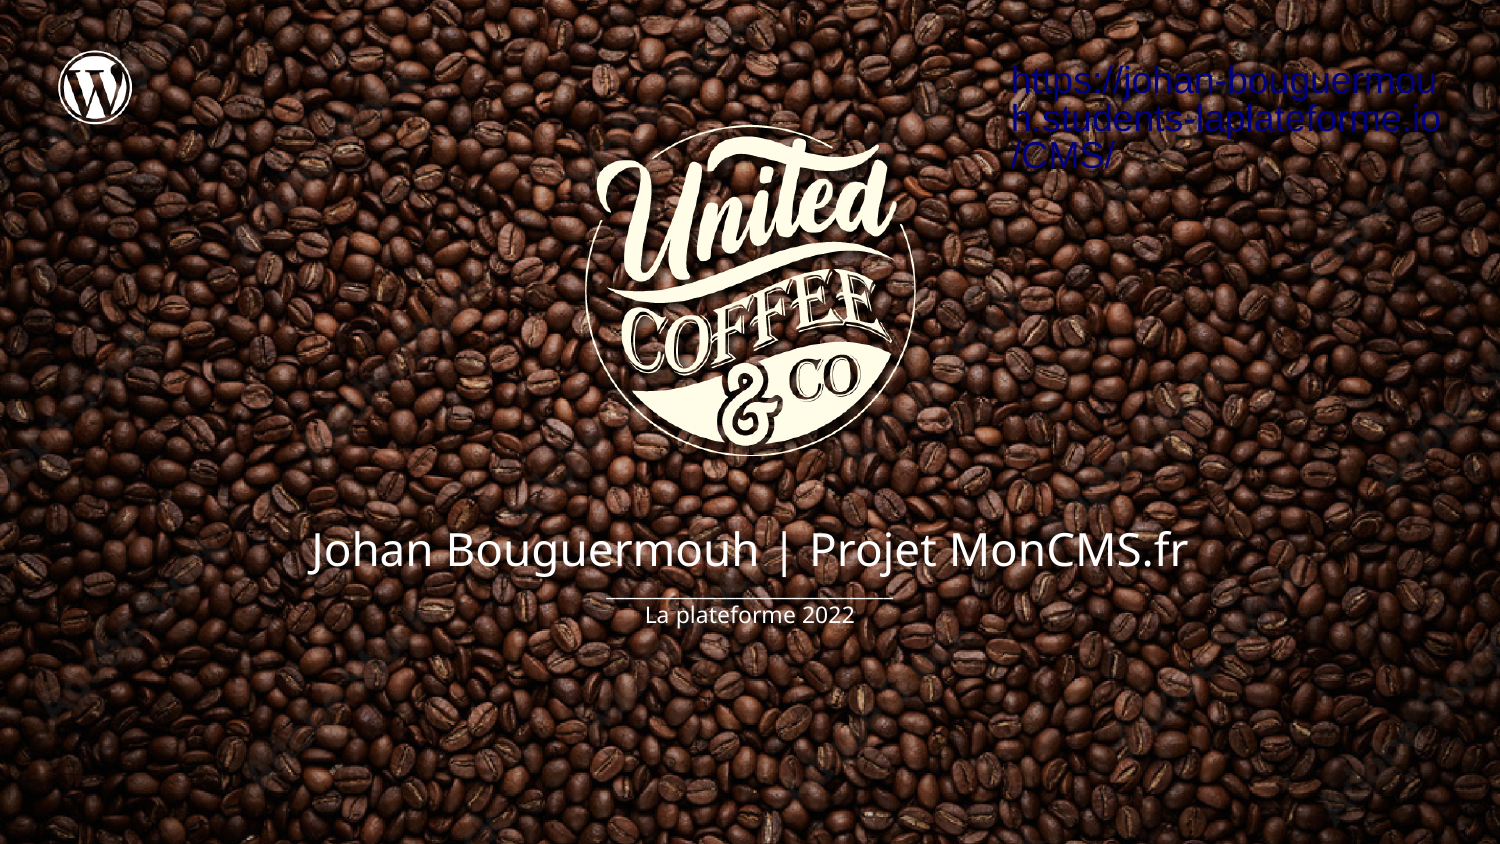

https://johan-bouguermouh.students-laplateforme.io/CMS/
Johan Bouguermouh | Projet MonCMS.fr
_______________________________
La plateforme 2022